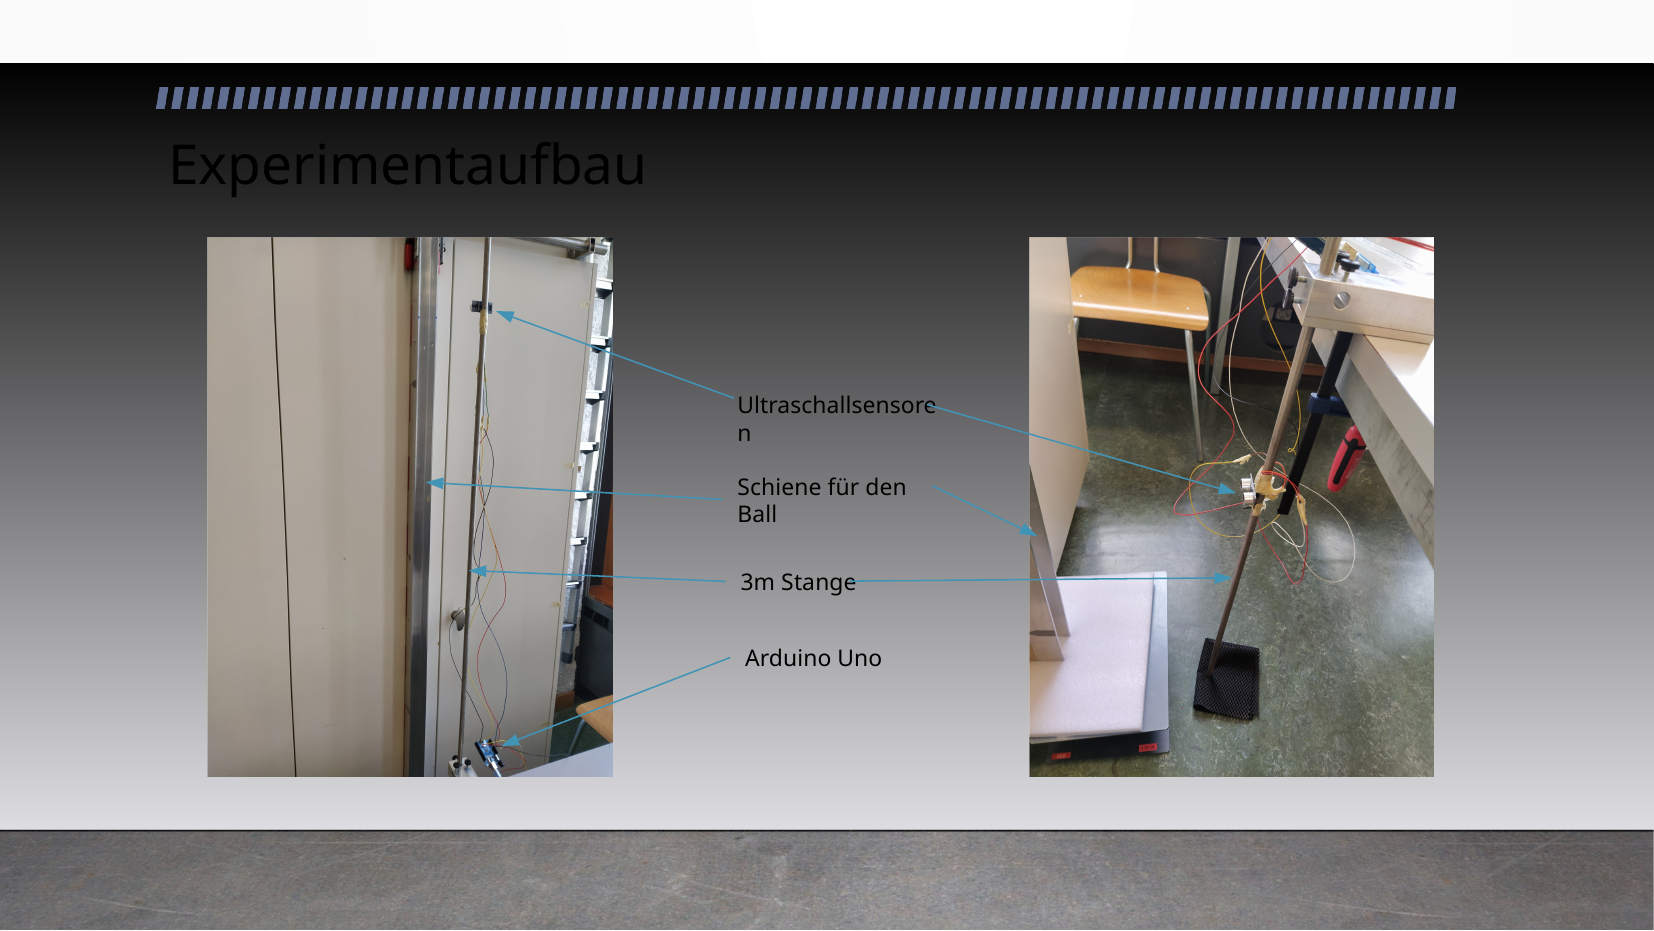

# Experimentaufbau
Ultraschallsensoren
Schiene für den Ball
3m Stange
Arduino Uno